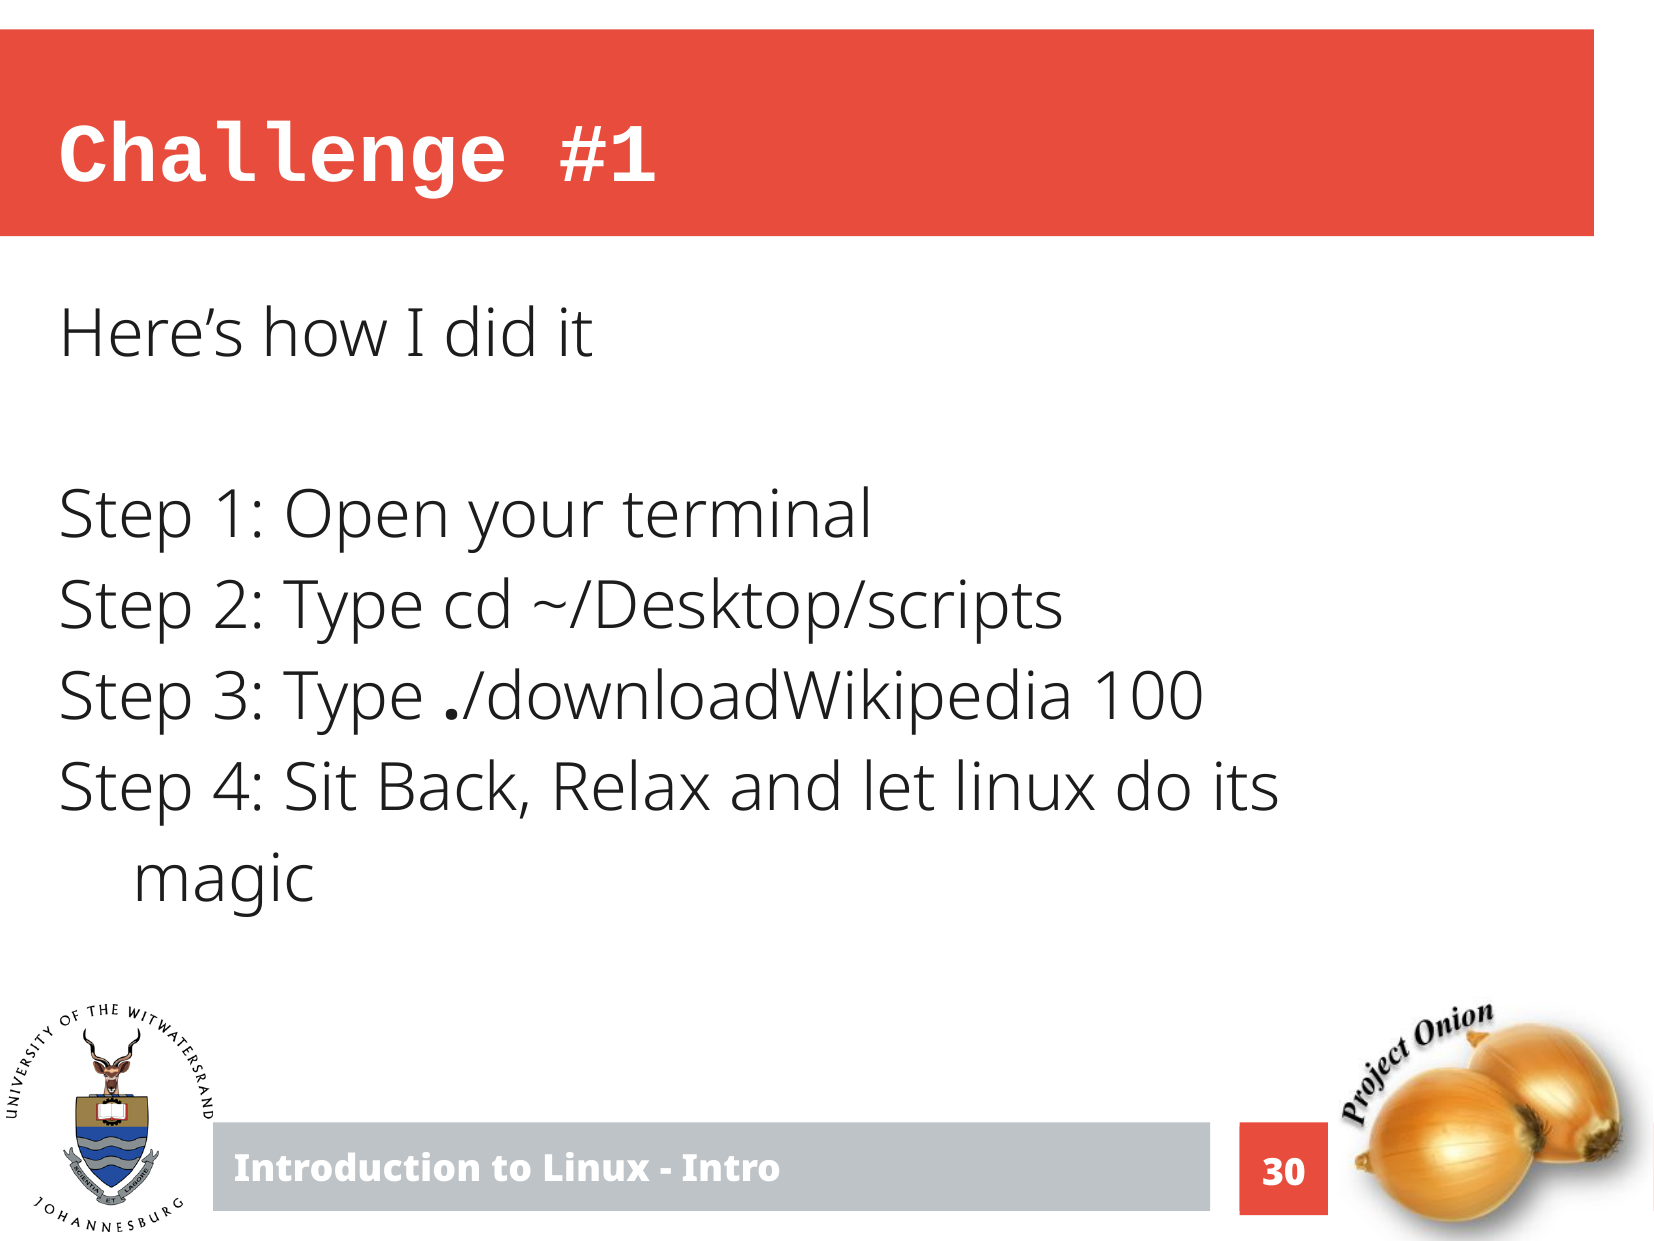

# Challenge #1
Here’s how I did it
Step 1: Open your terminal
Step 2: Type cd ~/Desktop/scripts
Step 3: Type ./downloadWikipedia 100
Step 4: Sit Back, Relax and let linux do its 					magic
 Introduction to Linux - Intro
30